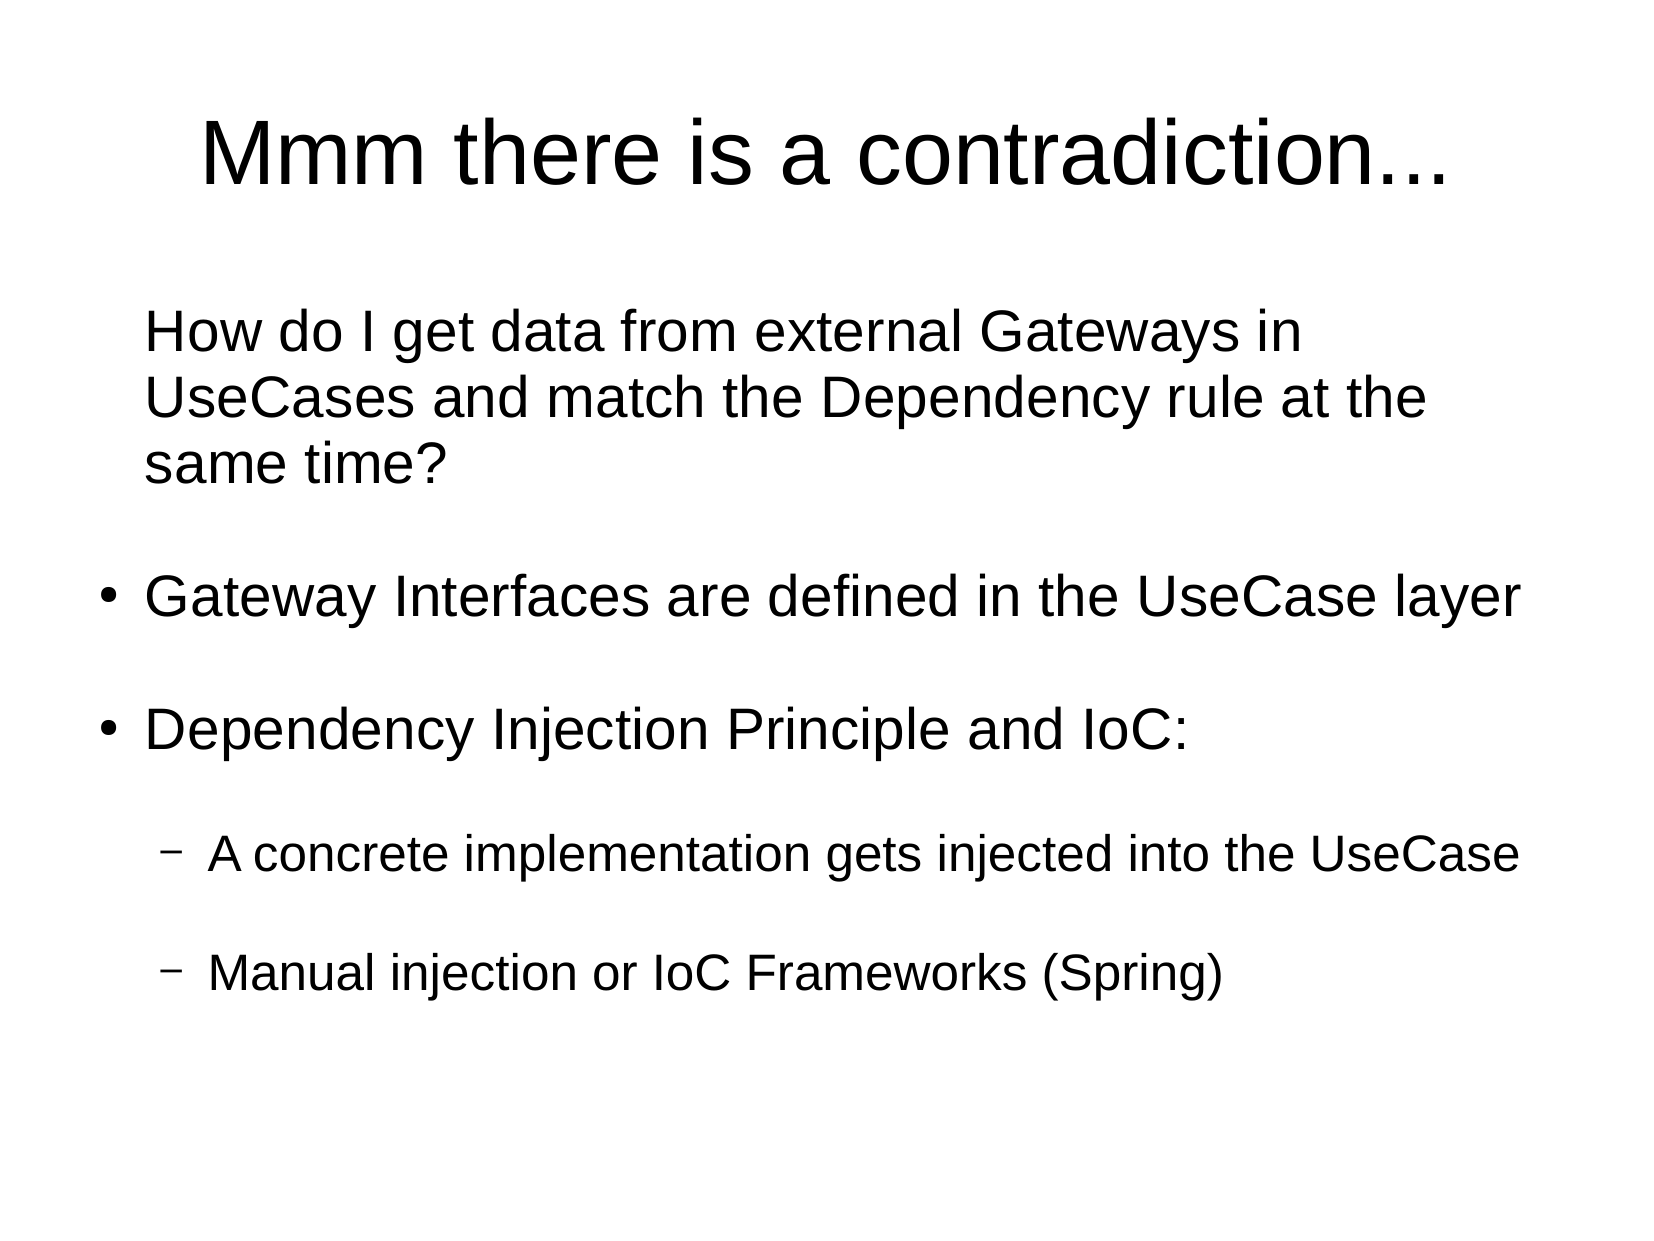

# Mmm there is a contradiction...
How do I get data from external Gateways in UseCases and match the Dependency rule at the same time?
Gateway Interfaces are defined in the UseCase layer
Dependency Injection Principle and IoC:
A concrete implementation gets injected into the UseCase
Manual injection or IoC Frameworks (Spring)